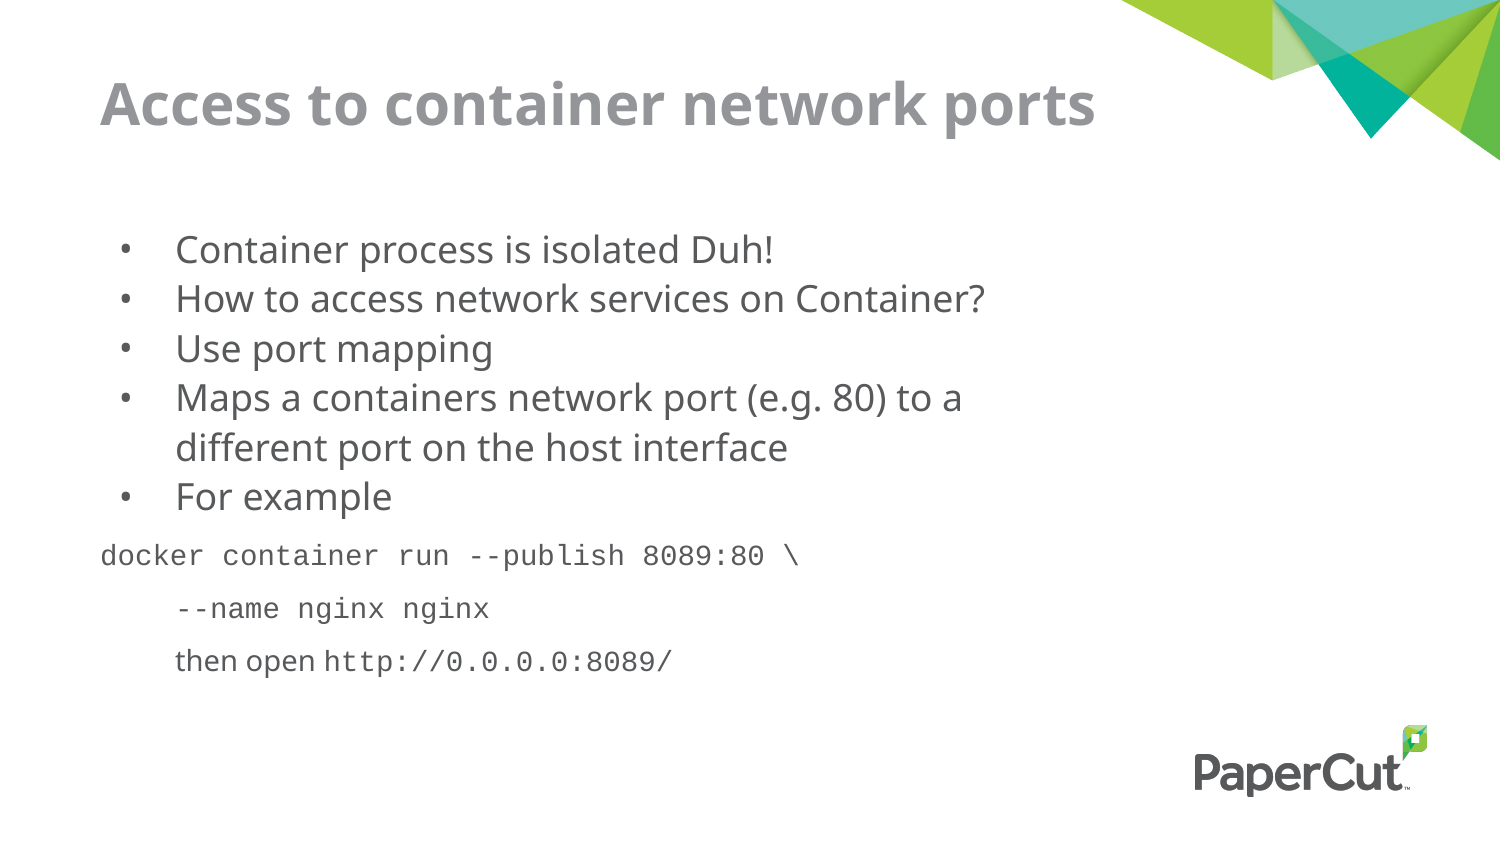

# Access to container network ports
Container process is isolated Duh!
How to access network services on Container?
Use port mapping
Maps a containers network port (e.g. 80) to a different port on the host interface
For example
docker container run --publish 8089:80 \
--name nginx nginx
then open http://0.0.0.0:8089/